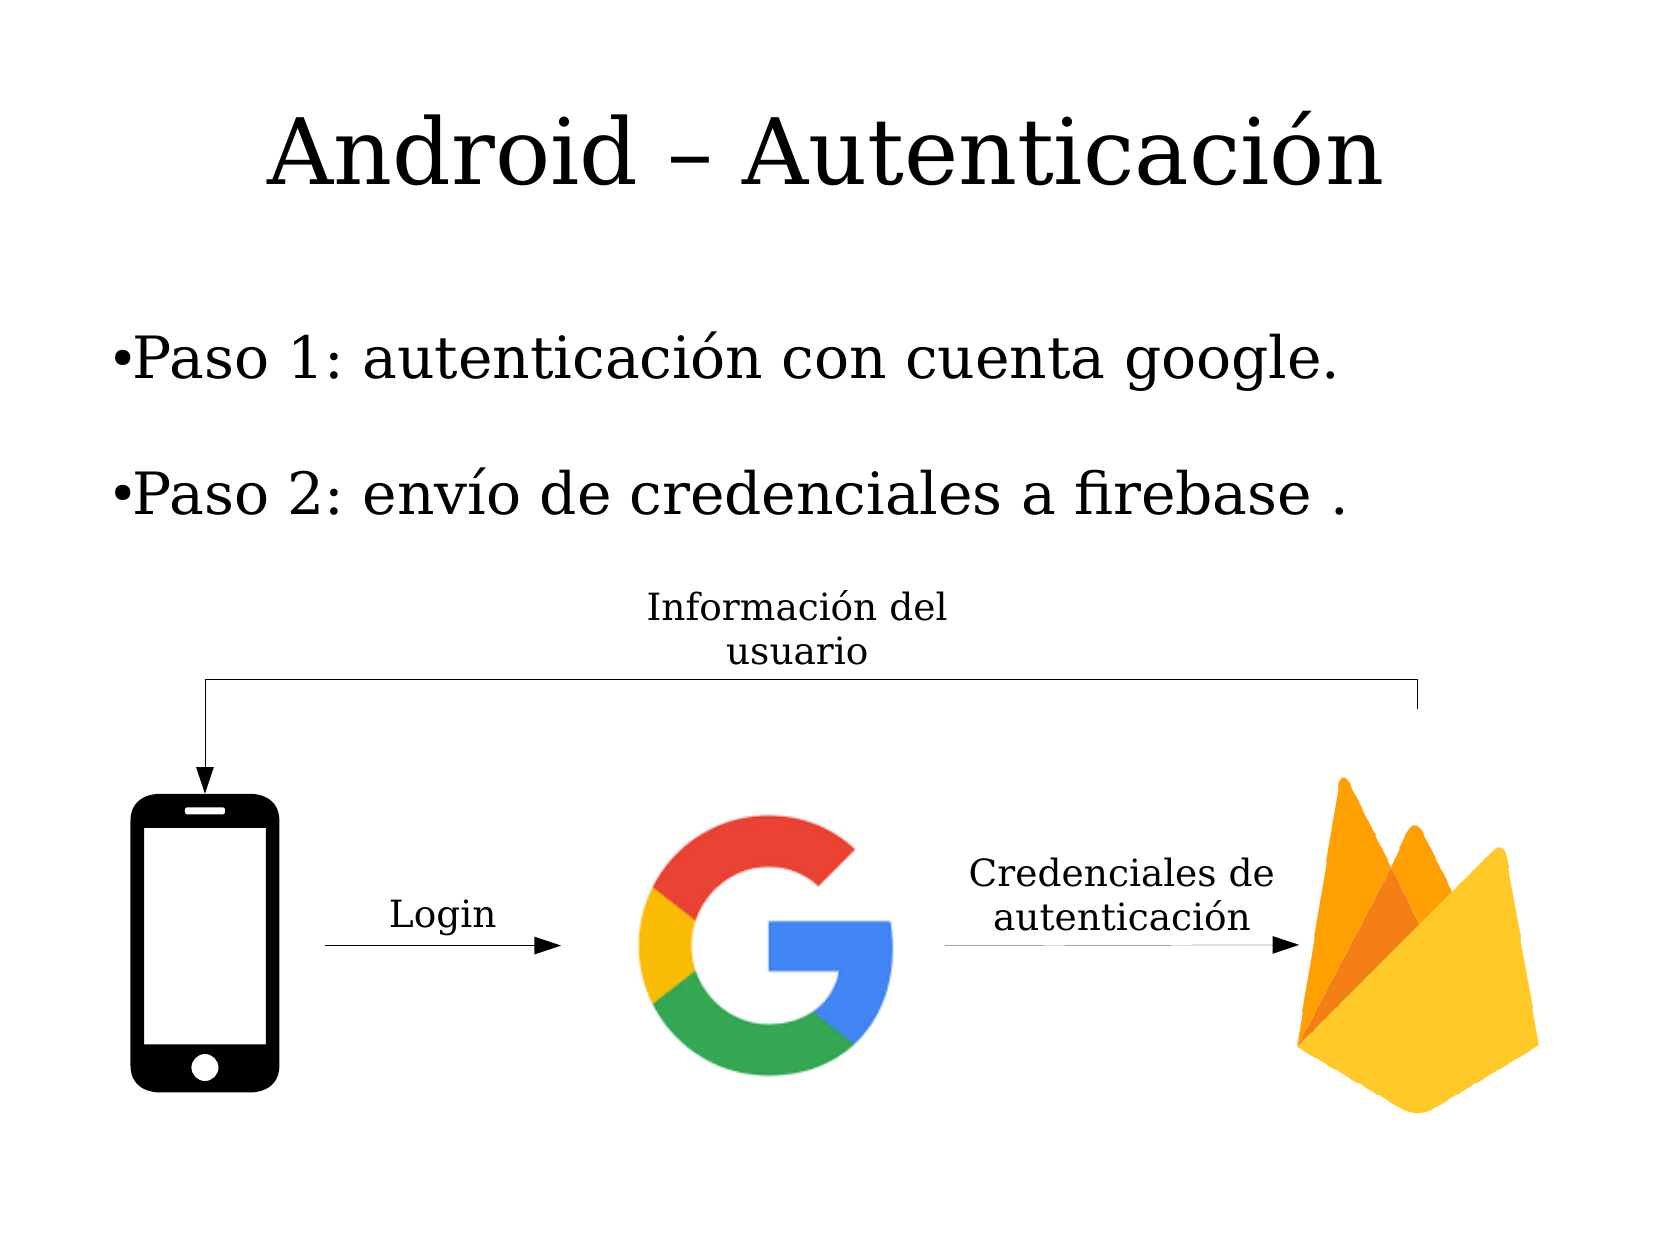

# Android – Autenticación
Paso 1: autenticación con cuenta google.
Paso 2: envío de credenciales a firebase .
Información del usuario
Credenciales de autenticación
Login